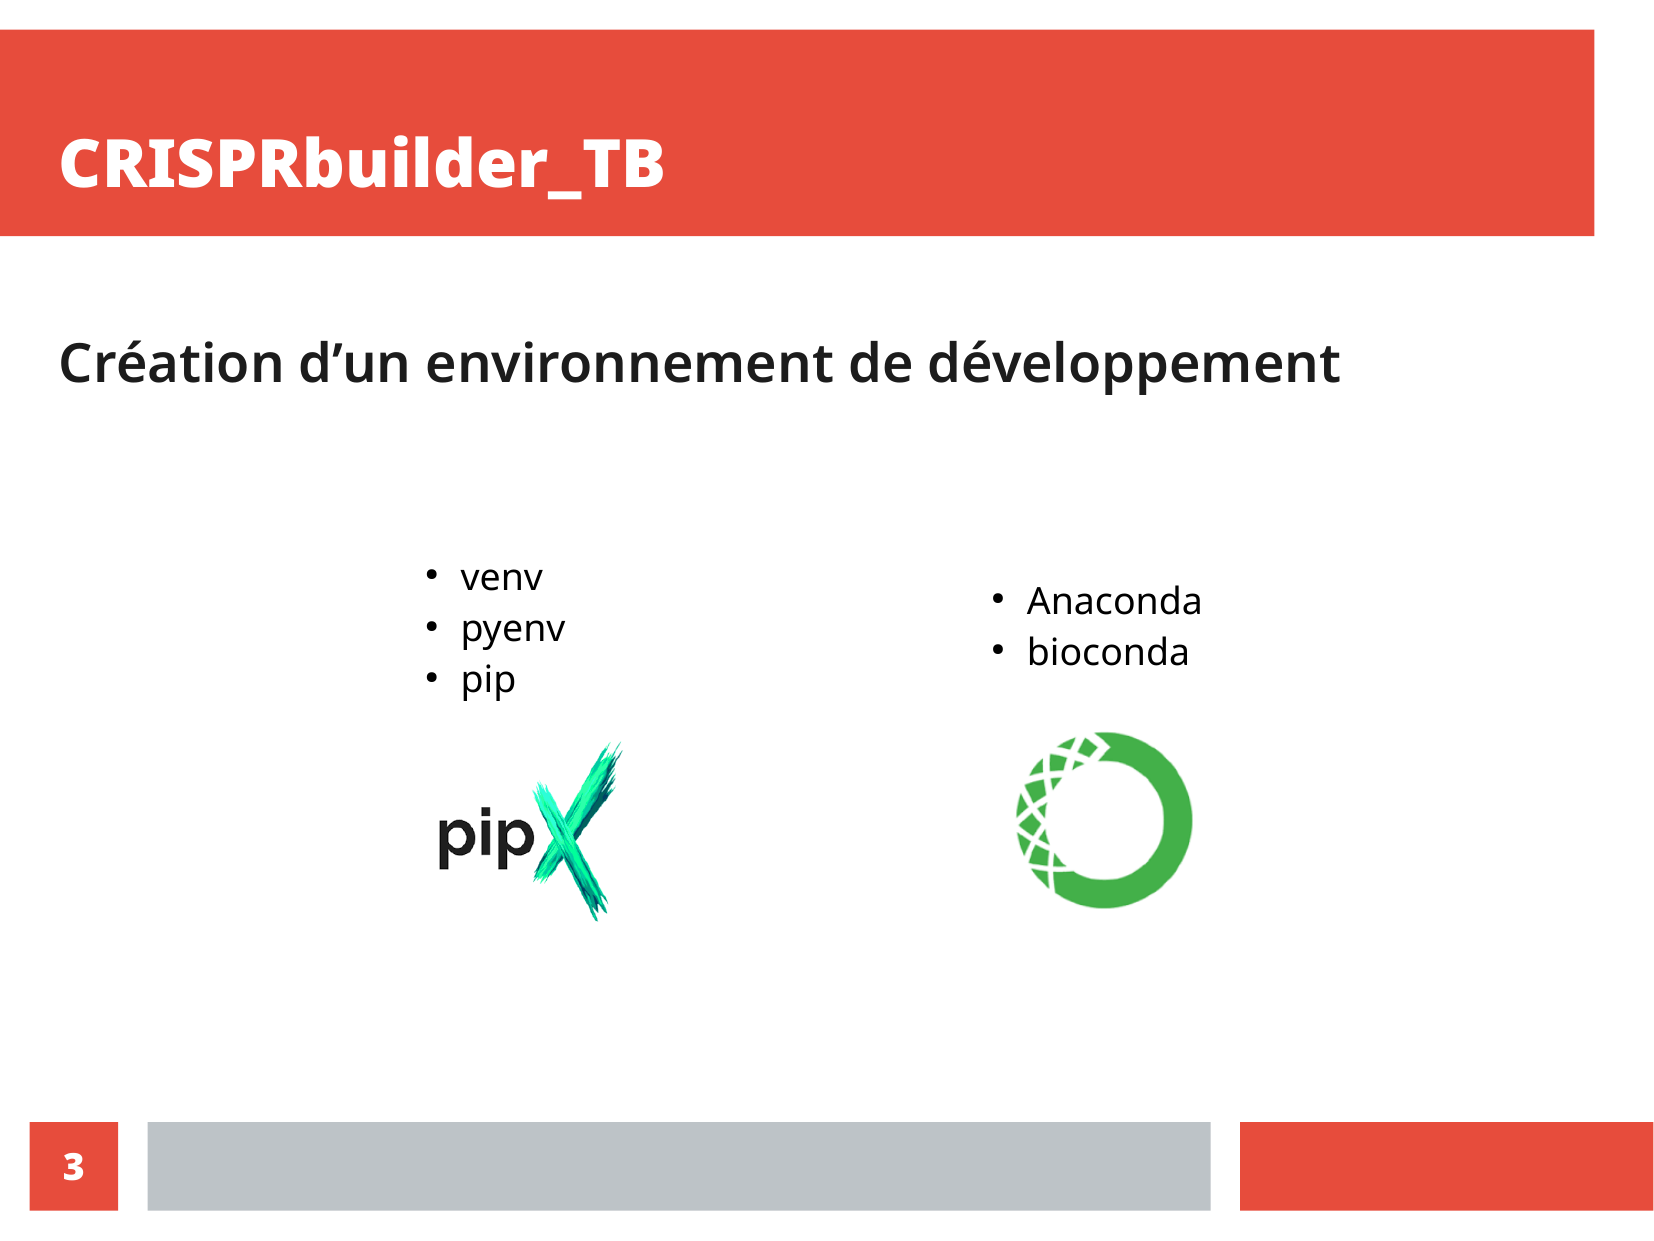

# CRISPRbuilder_TB
Création d’un environnement de développement
venv
pyenv
pip
Anaconda
bioconda
3